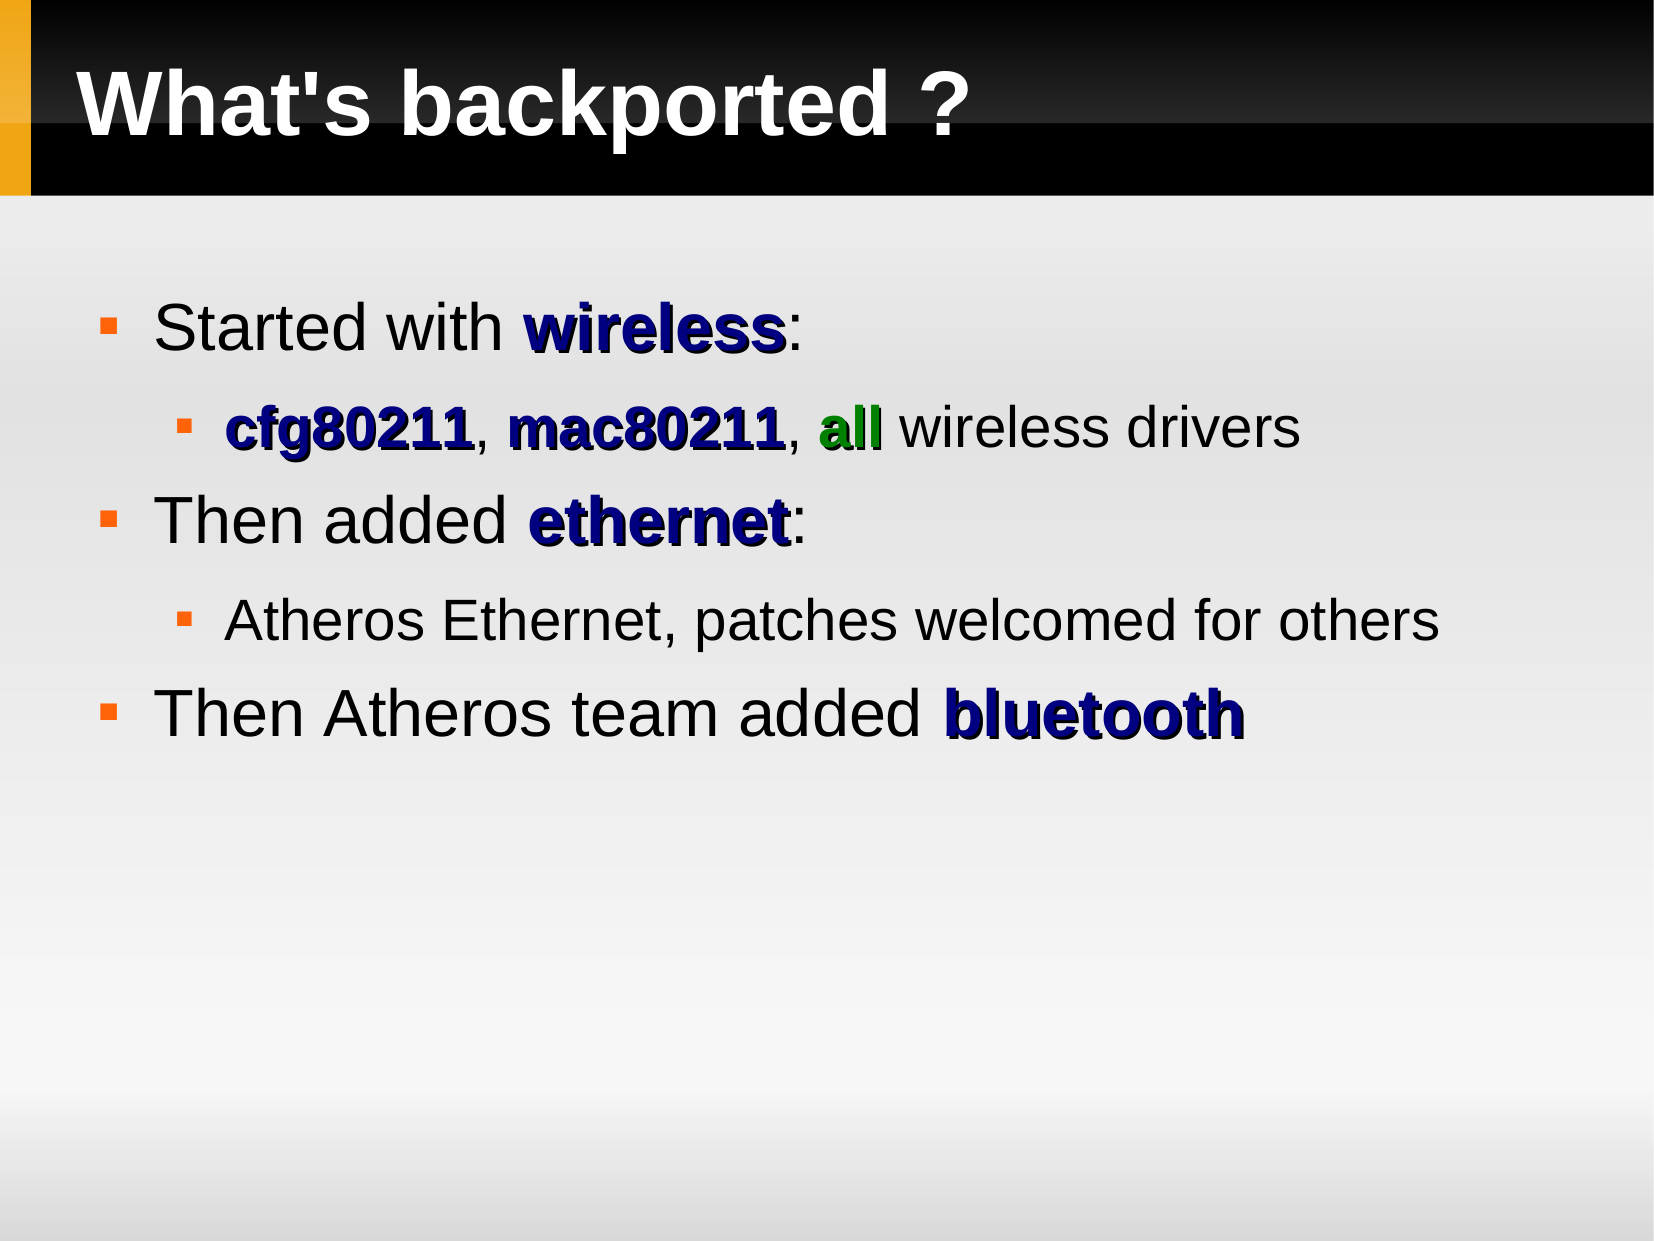

# What's backported ?
Started with wireless:
cfg80211, mac80211, all wireless drivers
Then added ethernet:
Atheros Ethernet, patches welcomed for others
Then Atheros team added bluetooth